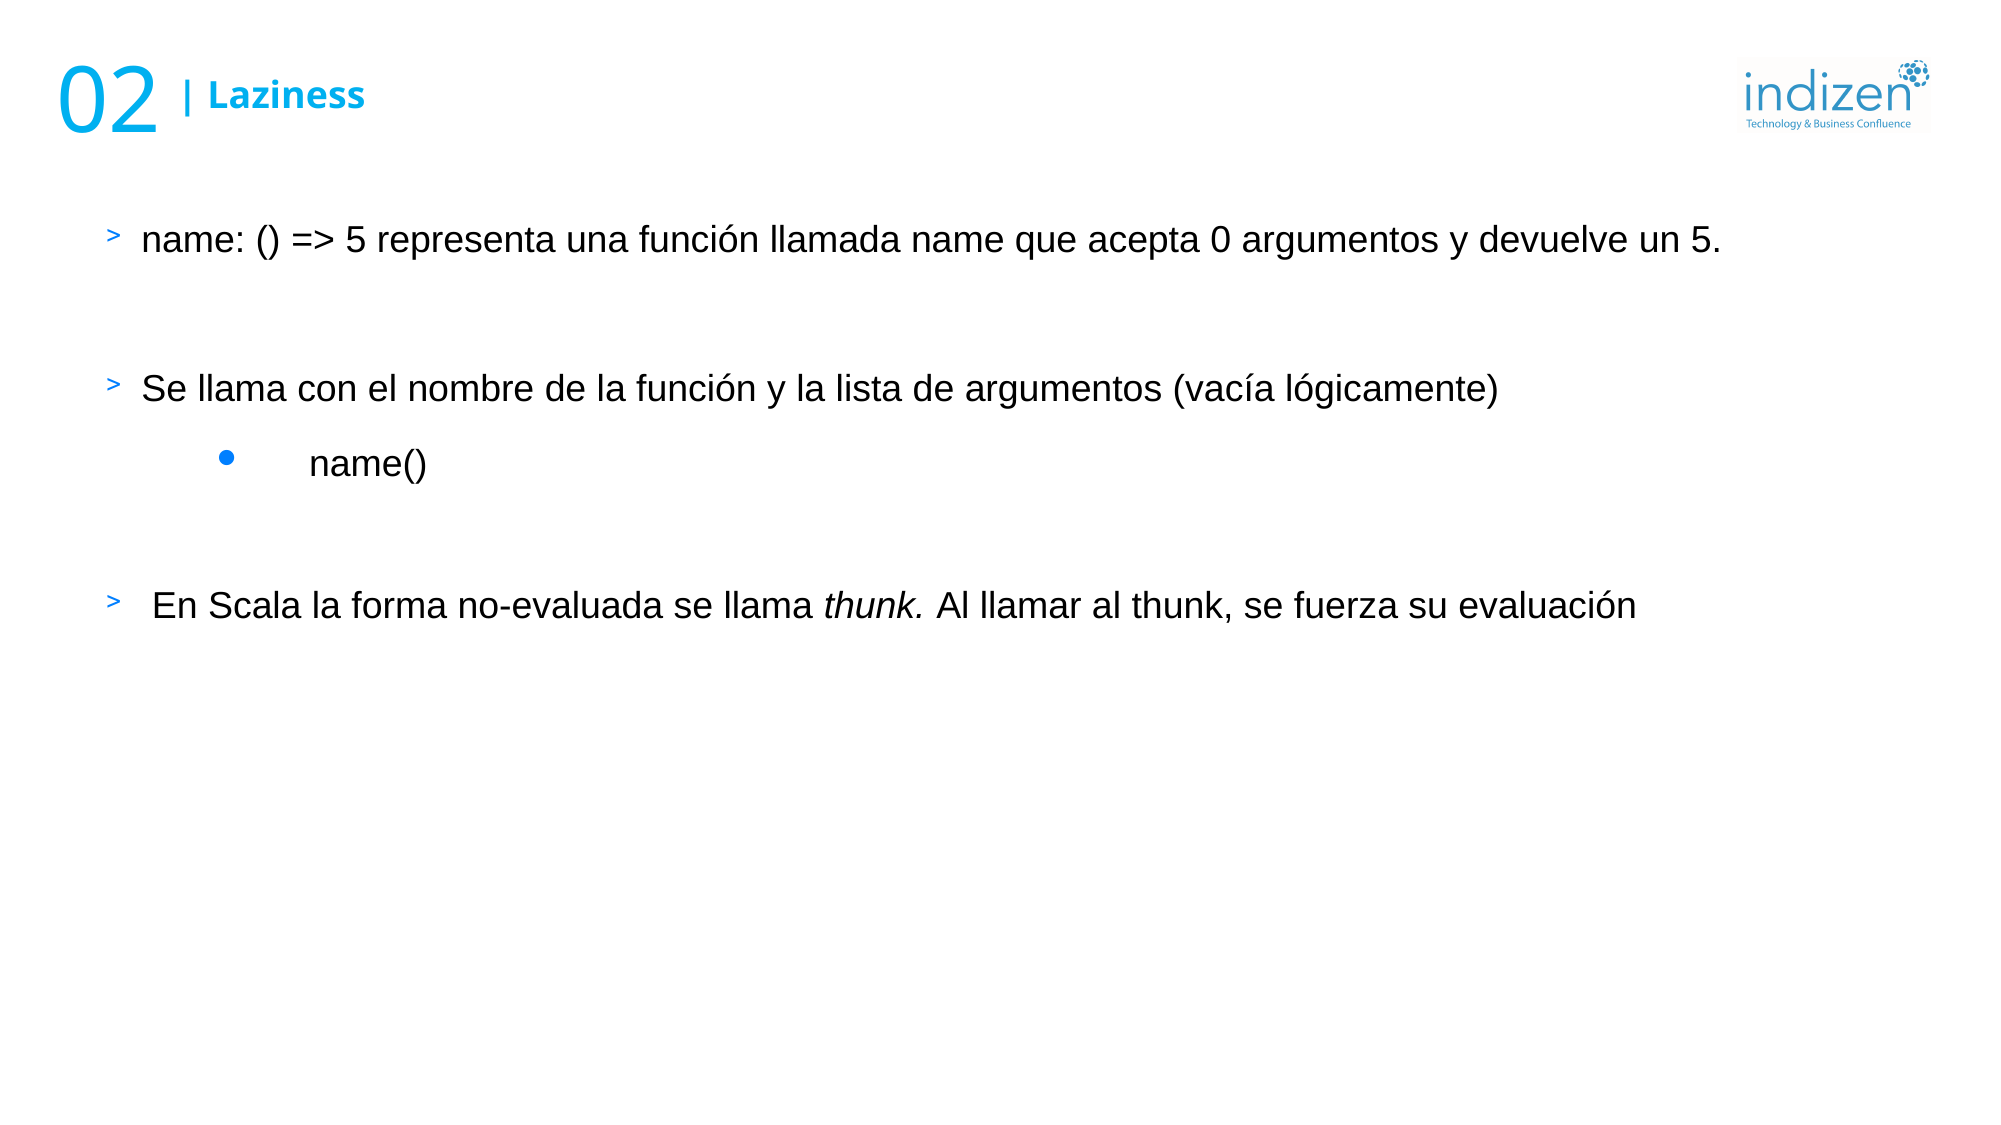

02
| Laziness
name: () => 5 representa una función llamada name que acepta 0 argumentos y devuelve un 5.
Se llama con el nombre de la función y la lista de argumentos (vacía lógicamente)
 name()
 En Scala la forma no-evaluada se llama thunk. Al llamar al thunk, se fuerza su evaluación